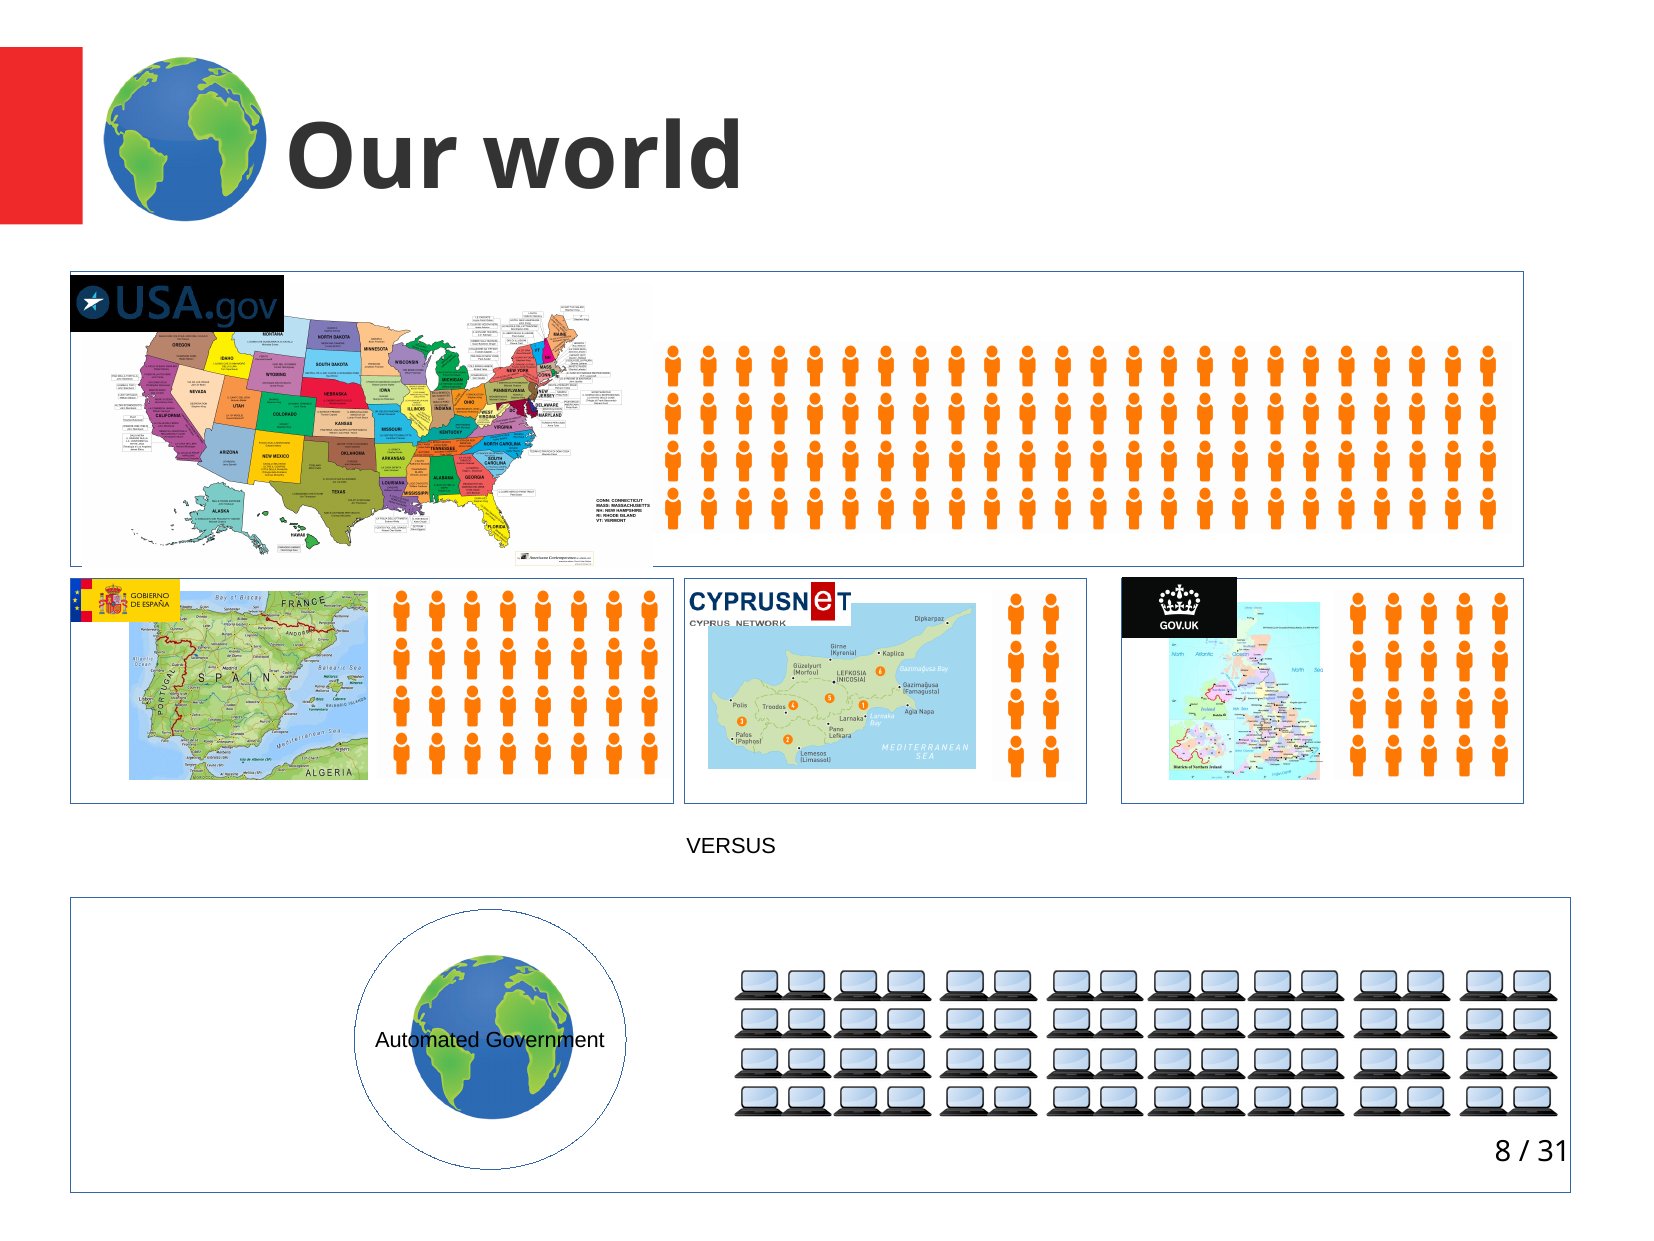

# Our world
VERSUS
Automated Government
8